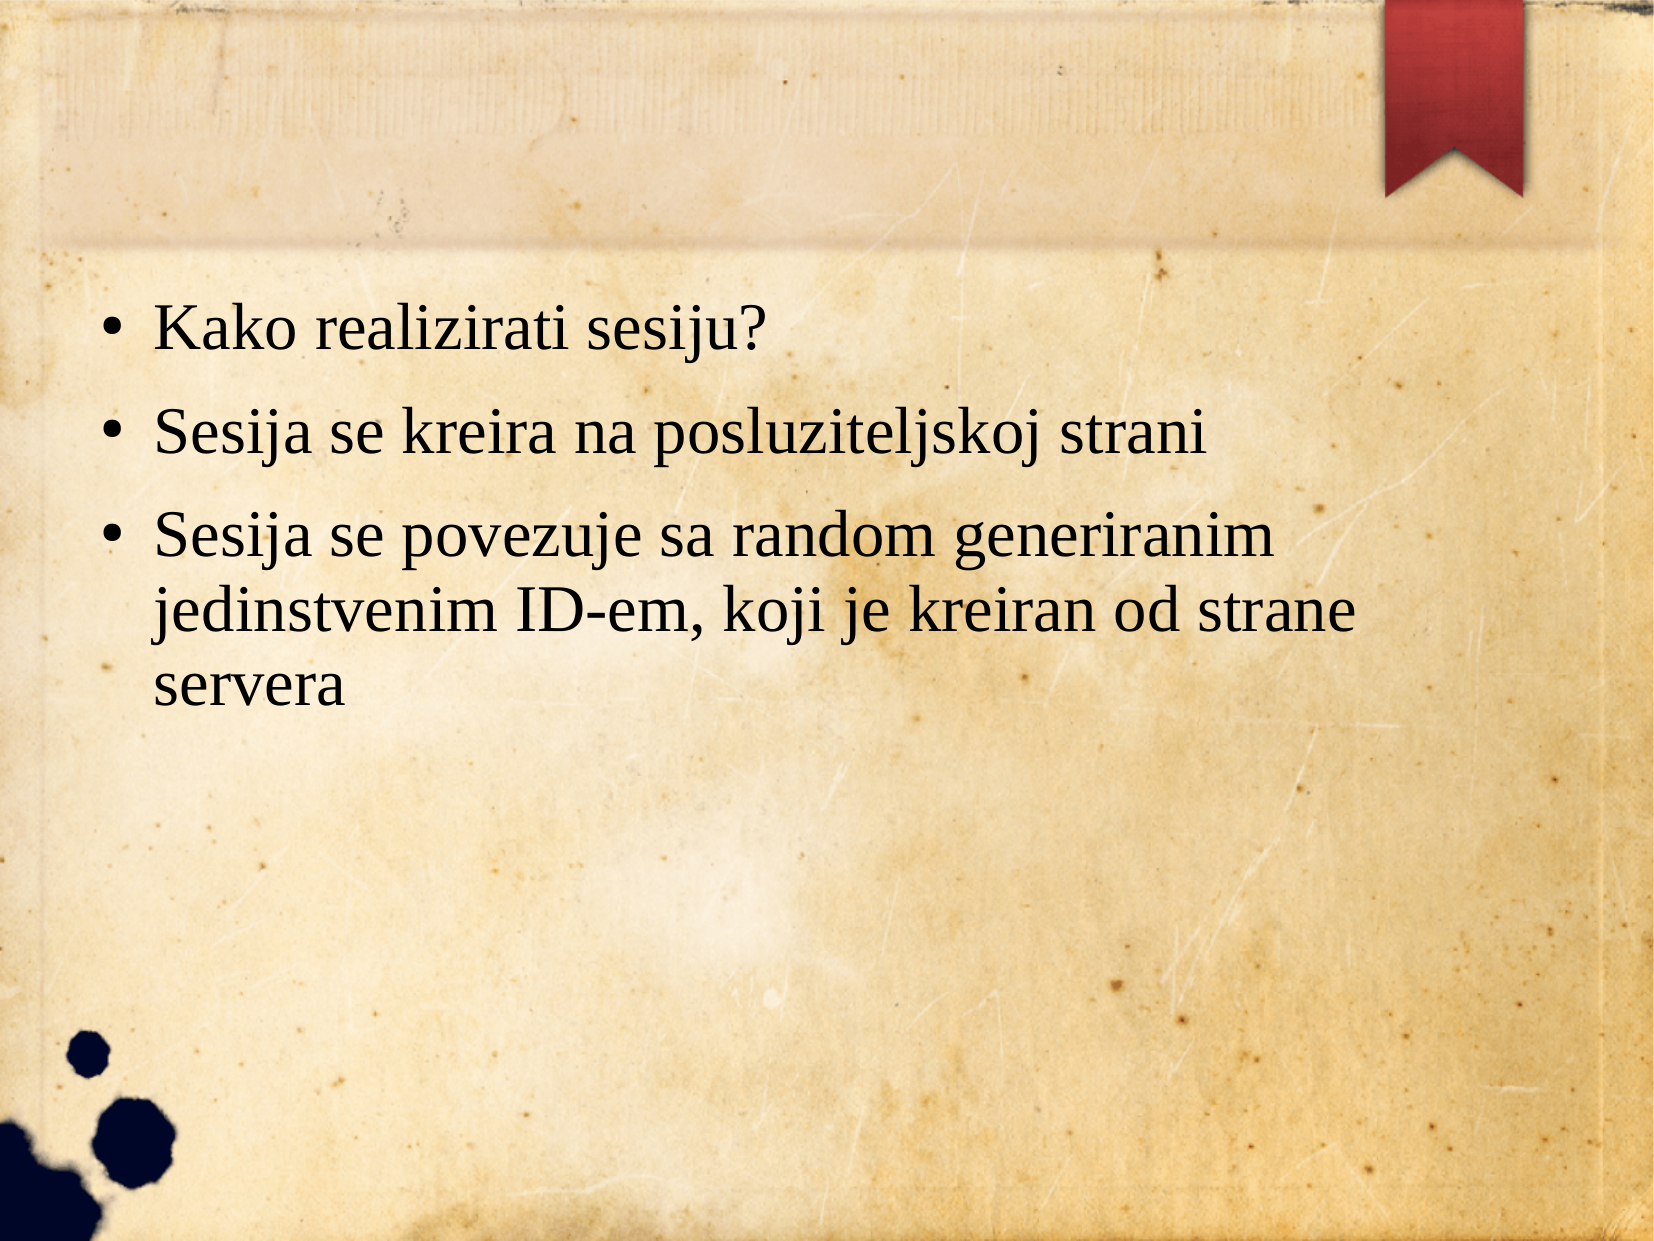

#
Kako realizirati sesiju?
Sesija se kreira na posluziteljskoj strani
Sesija se povezuje sa random generiranim jedinstvenim ID-em, koji je kreiran od strane servera